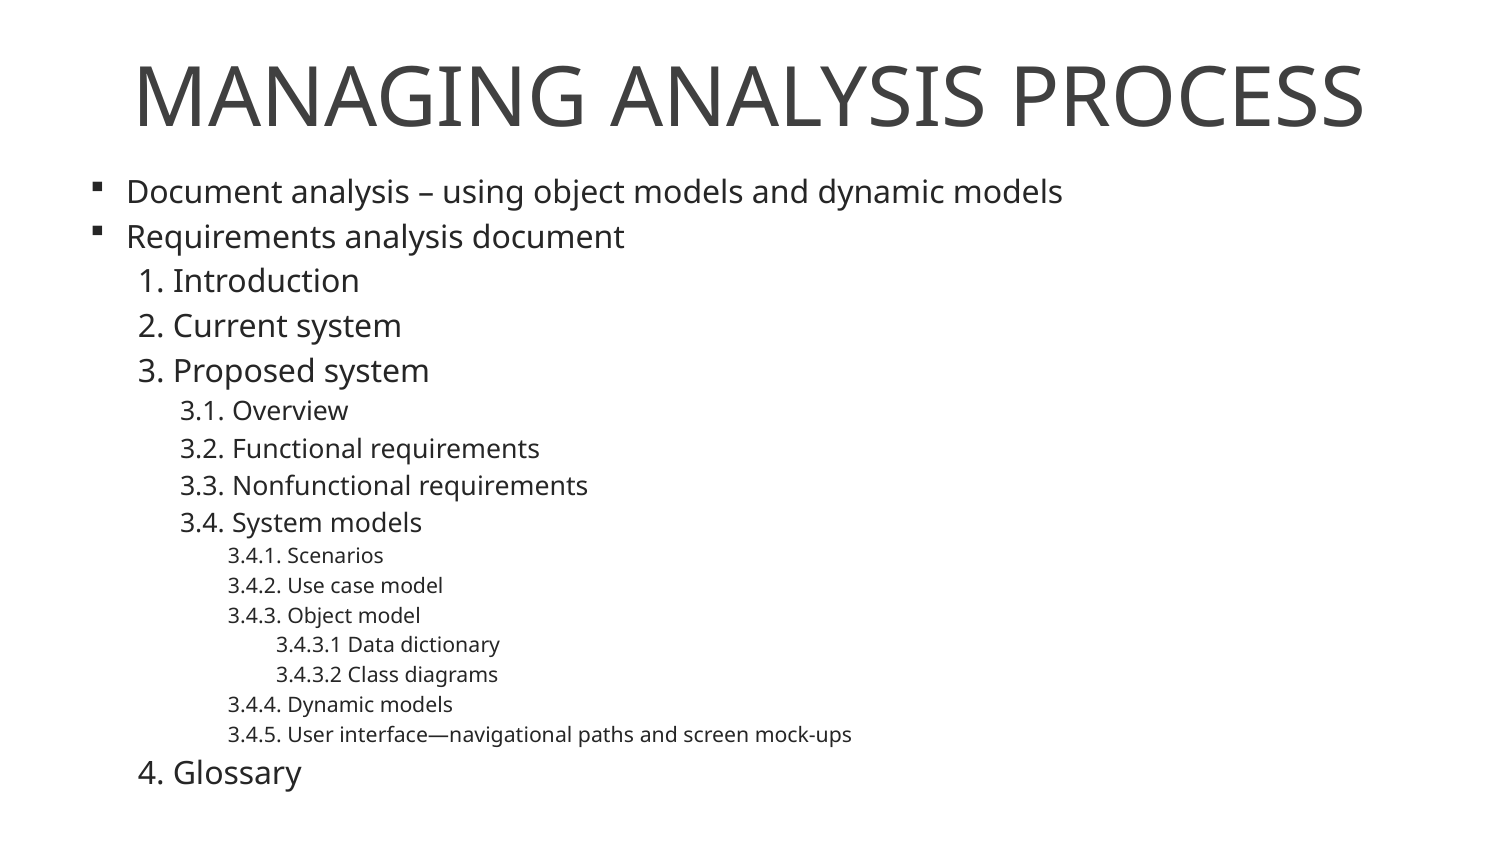

# Managing analysis process
Document analysis – using object models and dynamic models
Requirements analysis document
1. Introduction
2. Current system
3. Proposed system
3.1. Overview
3.2. Functional requirements
3.3. Nonfunctional requirements
3.4. System models
3.4.1. Scenarios
3.4.2. Use case model
3.4.3. Object model
3.4.3.1 Data dictionary
3.4.3.2 Class diagrams
3.4.4. Dynamic models
3.4.5. User interface—navigational paths and screen mock-ups
4. Glossary